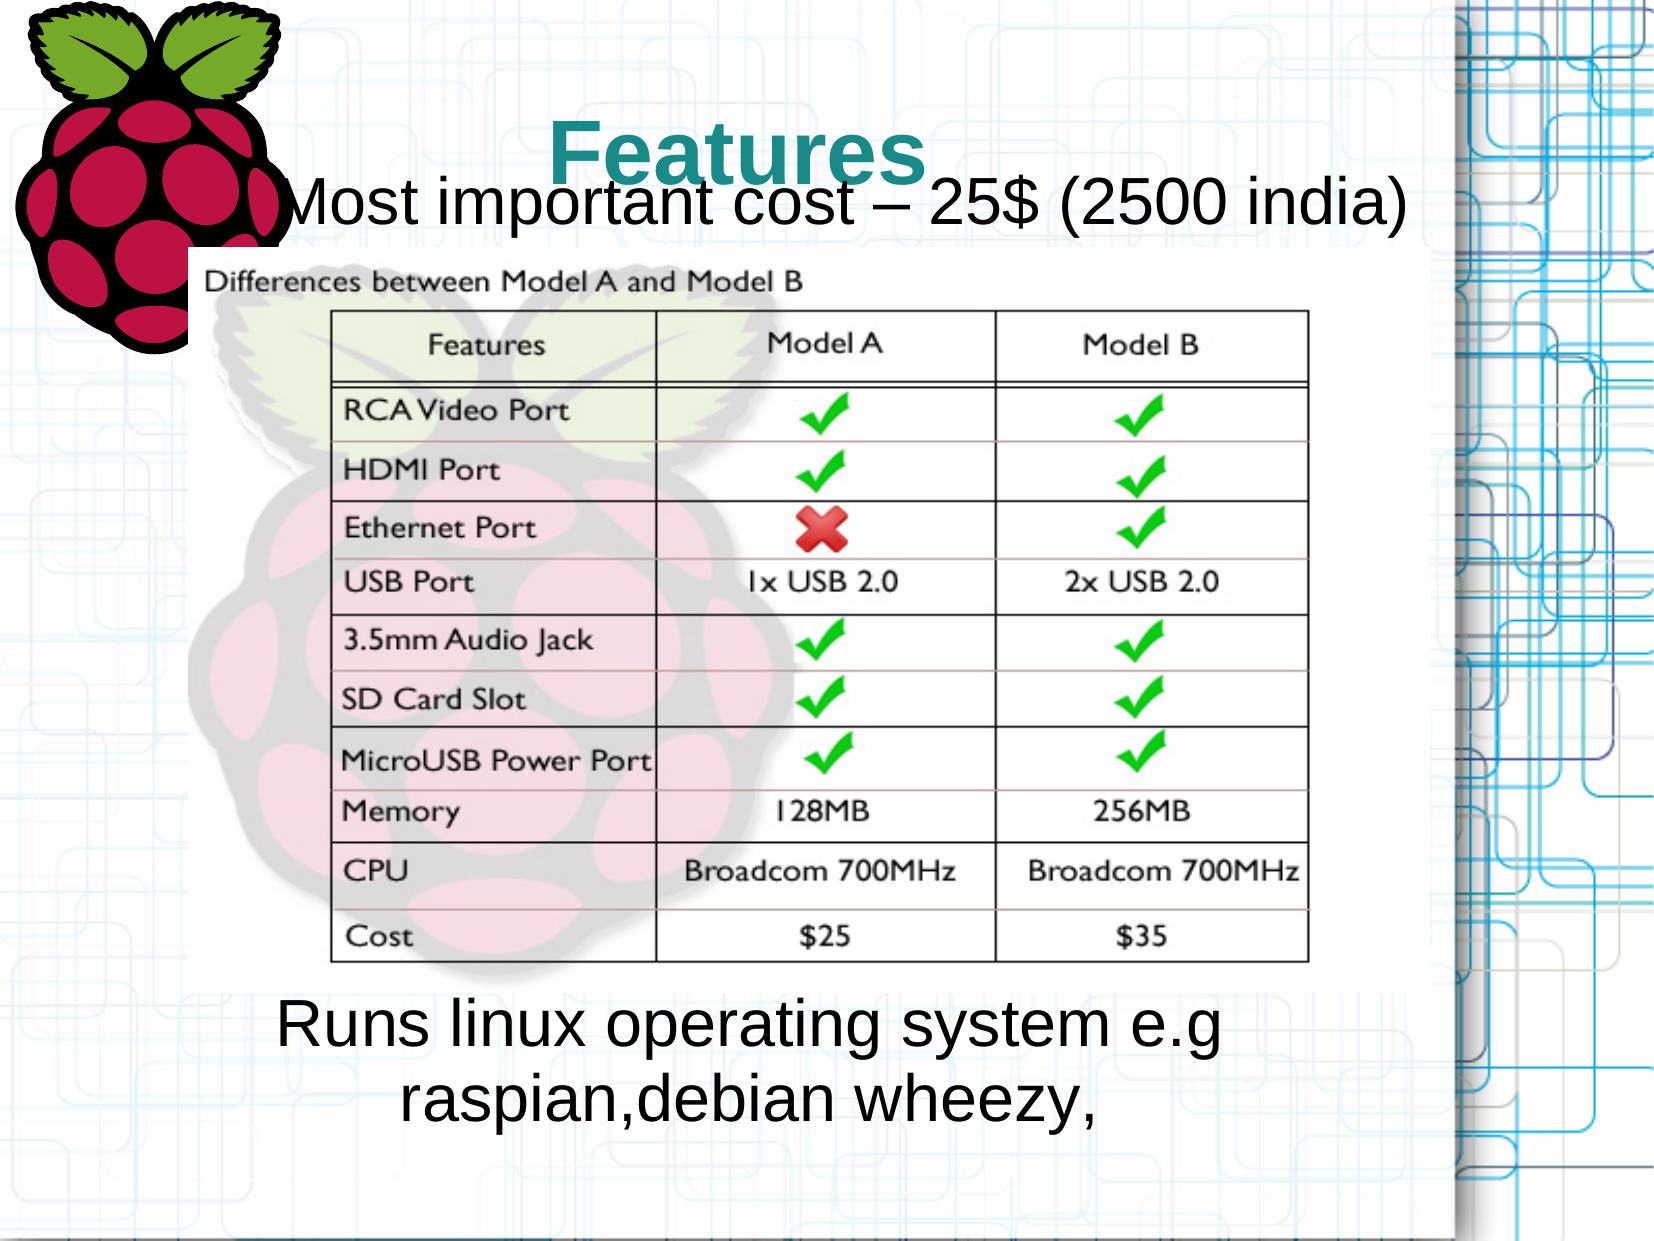

# Features
 Most important cost – 25$ (2500 india)
Runs linux operating system e.g raspian,debian wheezy,